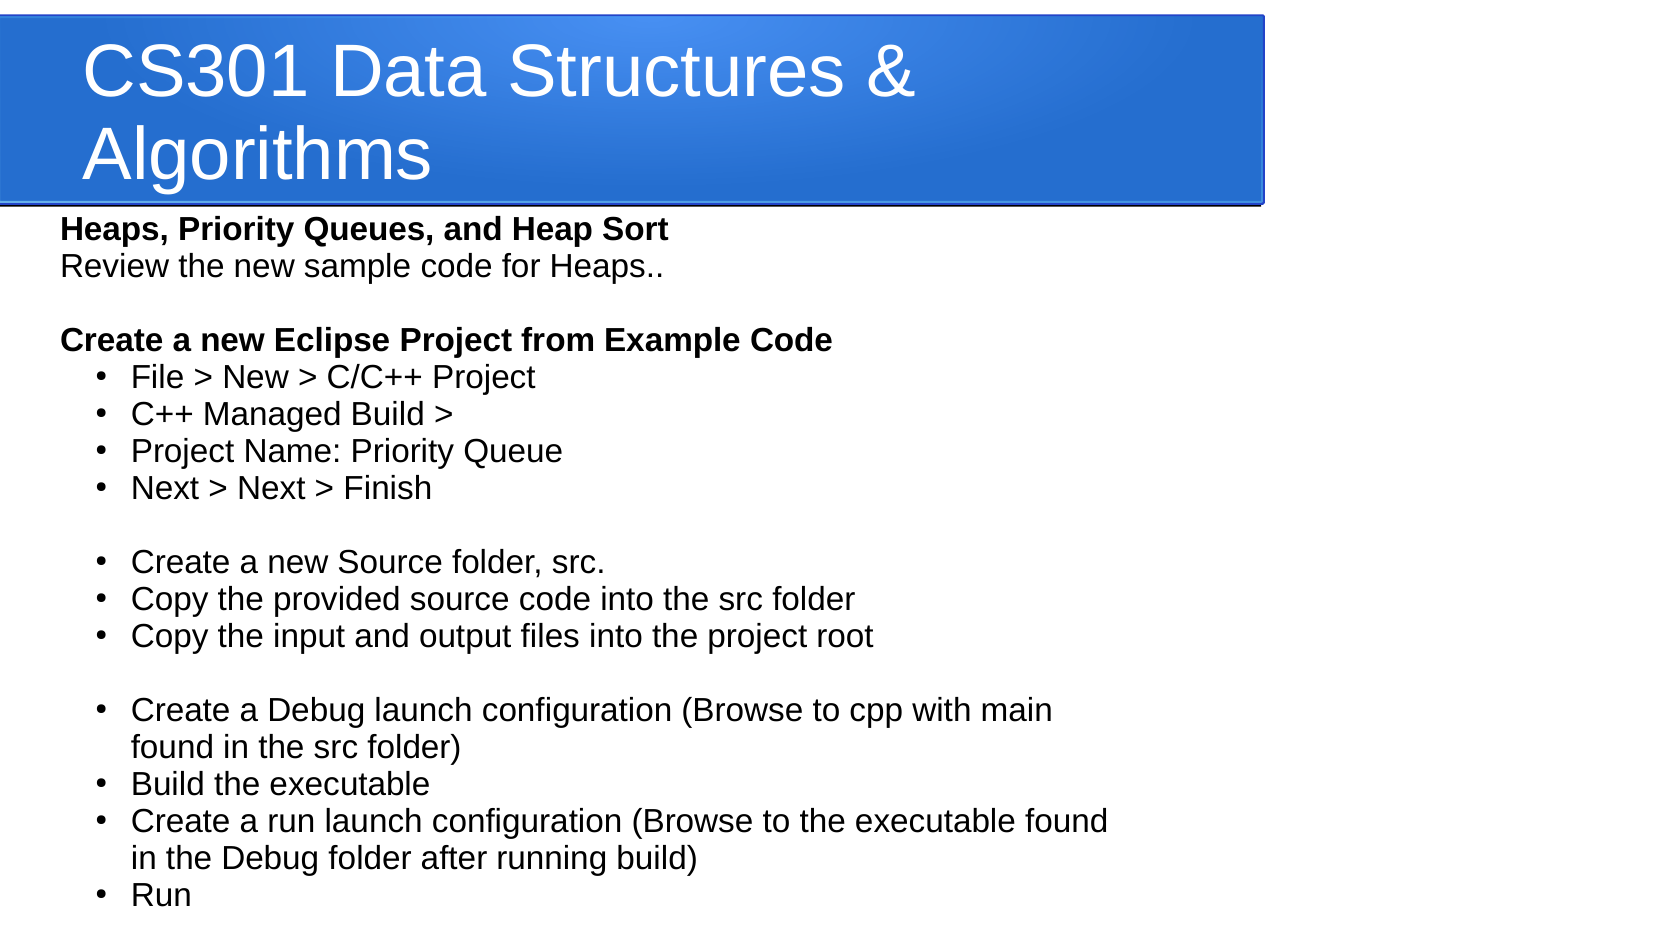

# CS301 Data Structures & Algorithms
Heaps, Priority Queues, and Heap Sort
Review the new sample code for Heaps..
Create a new Eclipse Project from Example Code
File > New > C/C++ Project
C++ Managed Build >
Project Name: Priority Queue
Next > Next > Finish
Create a new Source folder, src.
Copy the provided source code into the src folder
Copy the input and output files into the project root
Create a Debug launch configuration (Browse to cpp with main found in the src folder)
Build the executable
Create a run launch configuration (Browse to the executable found in the Debug folder after running build)
Run